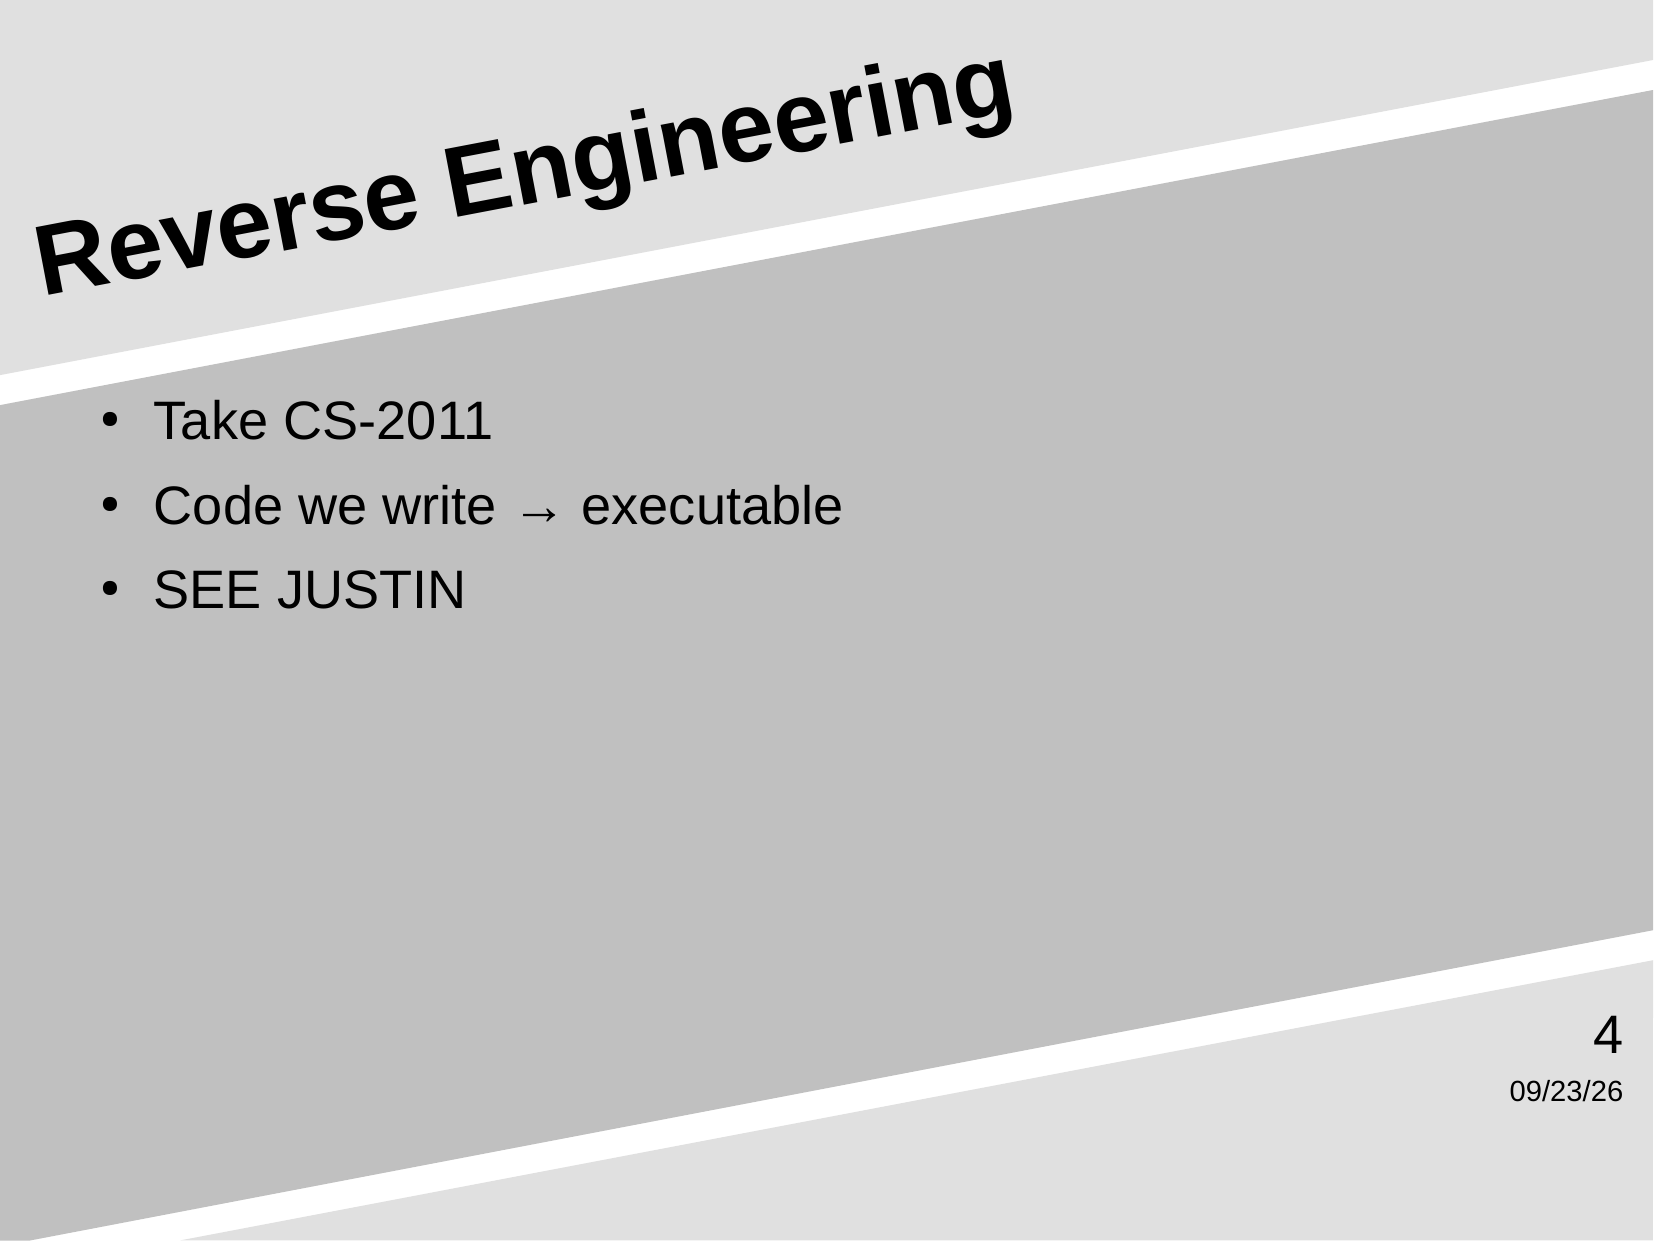

# Reverse Engineering
Take CS-2011
Code we write → executable
SEE JUSTIN
4